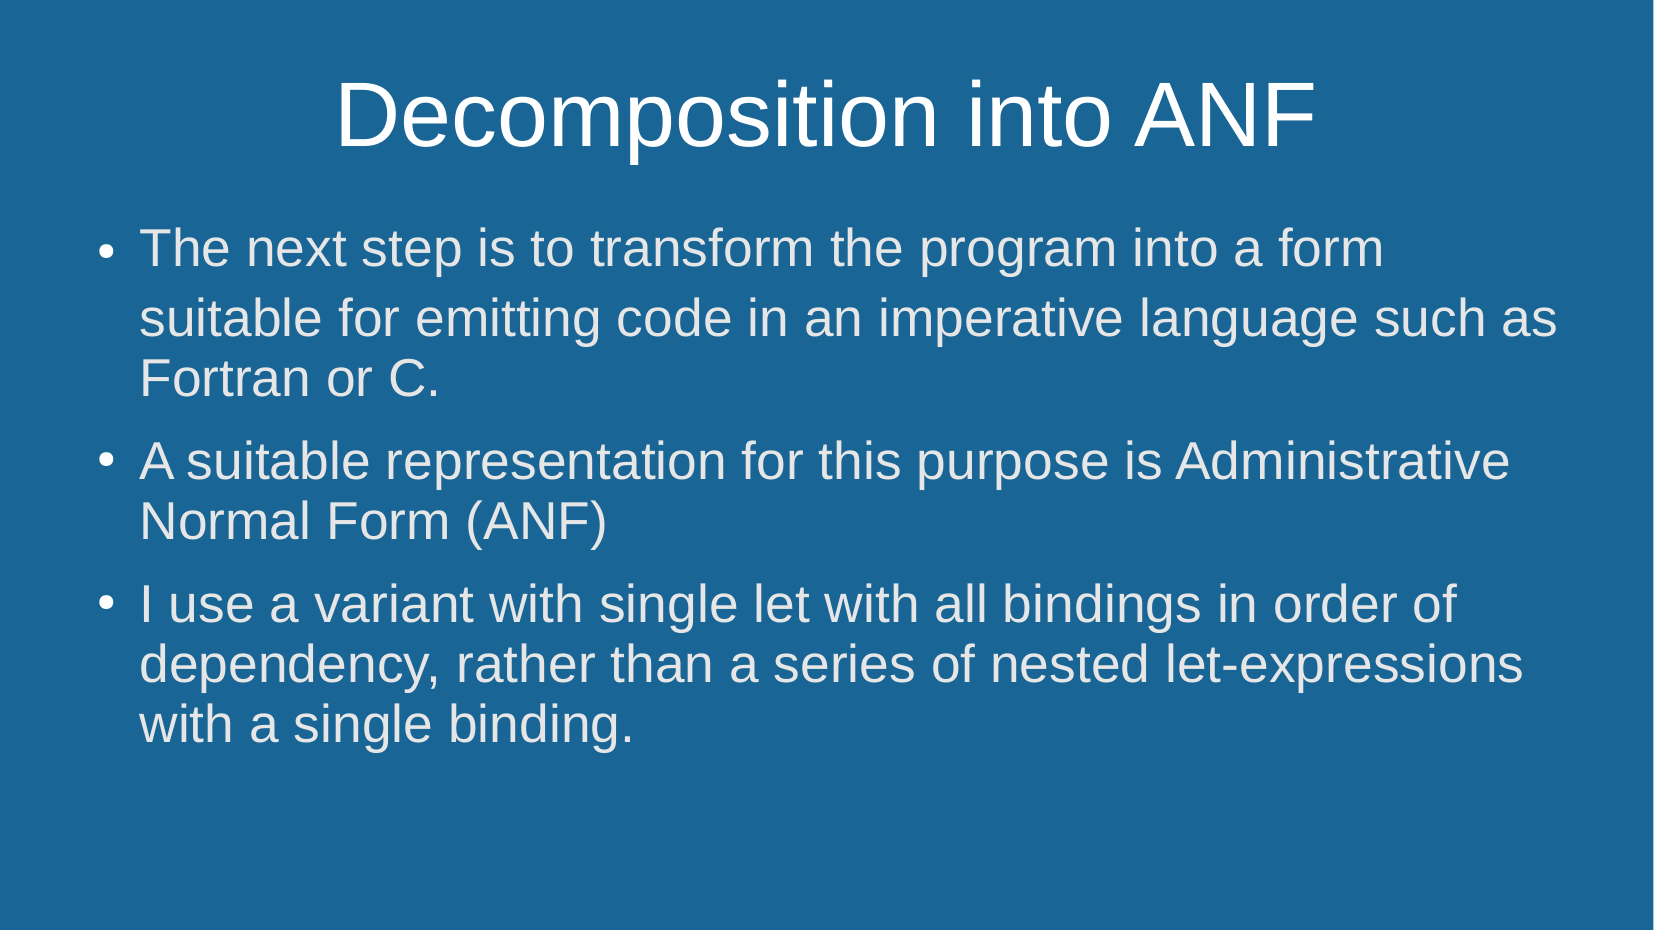

# Decomposition into ANF
﻿The next step is to transform the program into a form suitable for emitting code in an imperative language such as Fortran or C.
A suitable representation for this purpose is Administrative Normal Form (ANF)
I use a variant with single let with all bindings in order of dependency, rather than a series of nested let-expressions with a single binding.